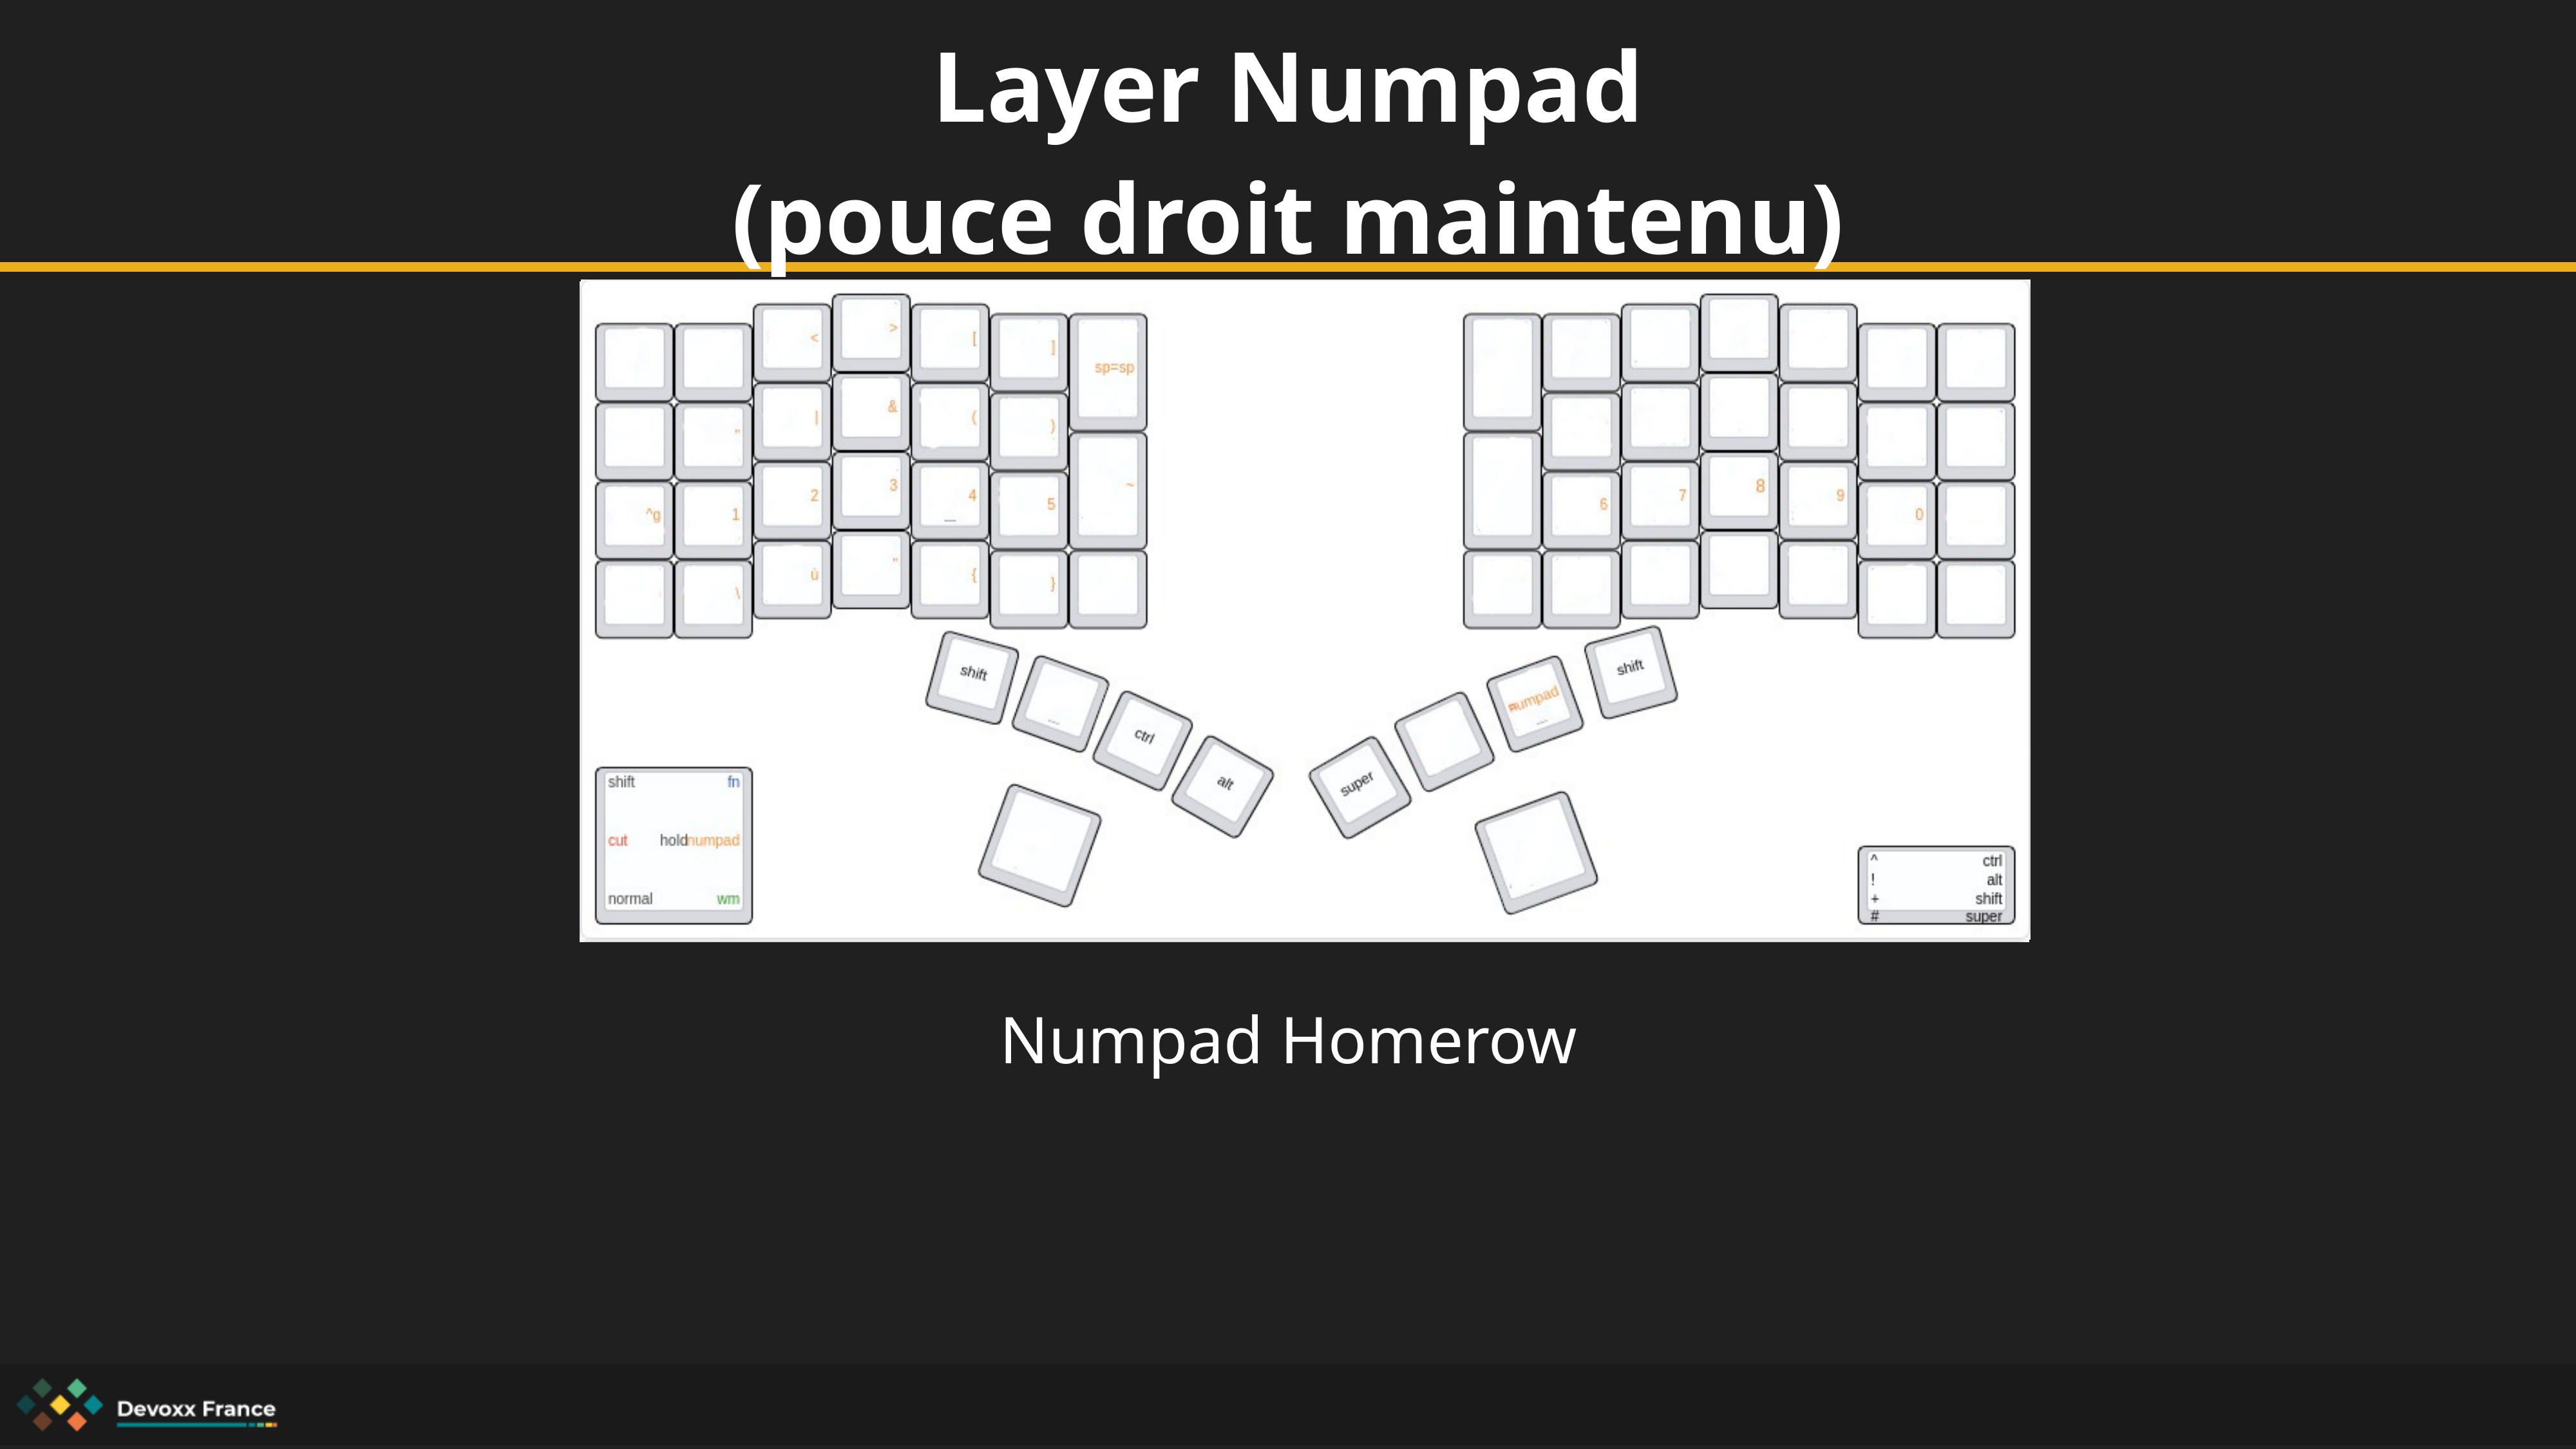

Layer Numpad
(pouce droit maintenu)
									Numpad Homerow